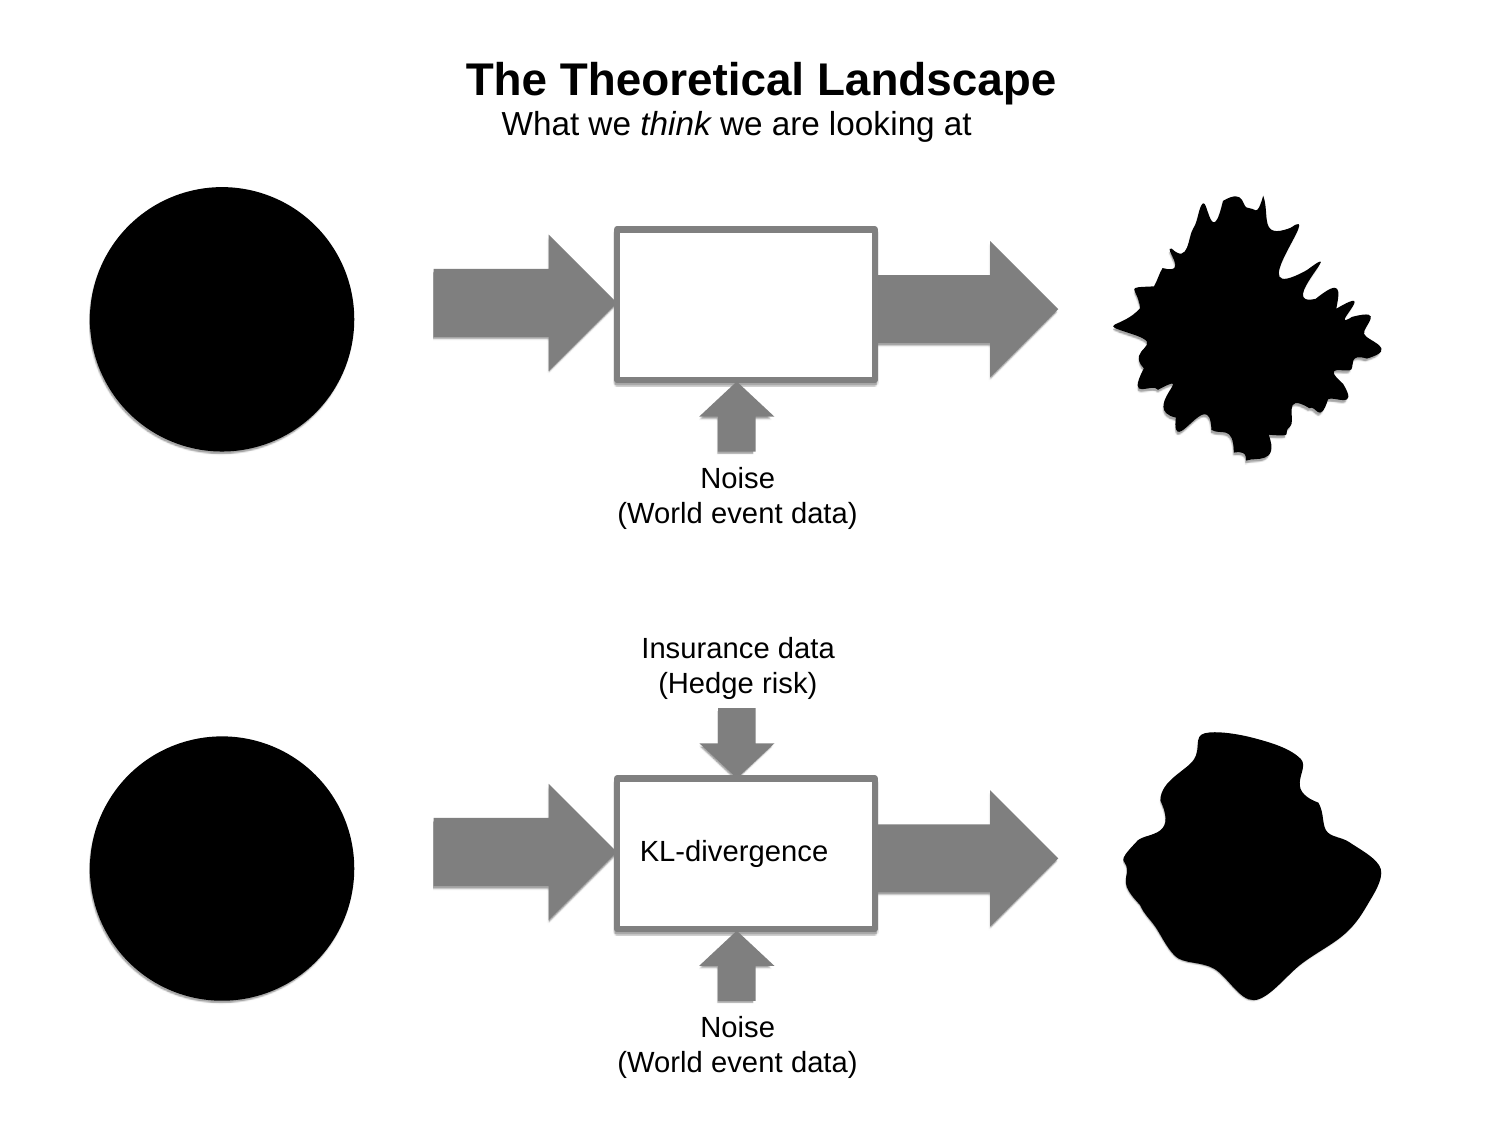

The Theoretical Landscape
What we think we are looking at
Shipping data
Insurance data
World event data
Noise
(World event data)
Insurance data
(Hedge risk)
KL-divergence
Fingerprint of Globalization
Diversification over time
Volume over time
How do significant global events affect the evolution of these strategies.
Look for disconnection among world parters leading to war.
 Decrease in variance, increase in KL.
Noise
(World event data)